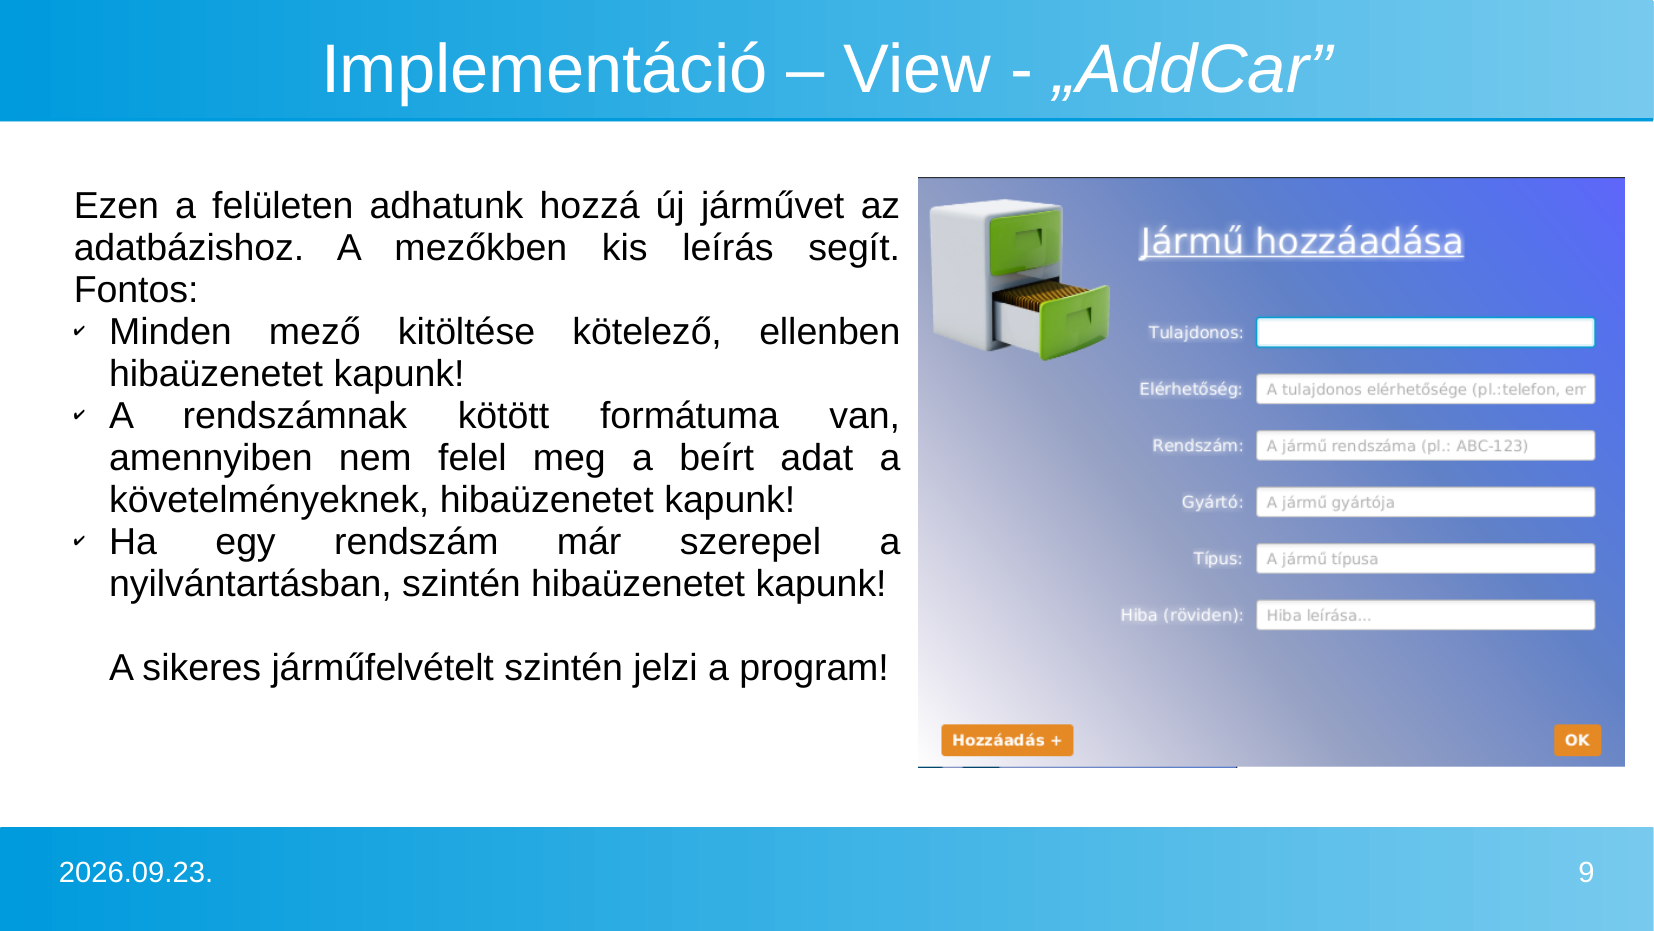

# Implementáció – View - „AddCar”
Ezen a felületen adhatunk hozzá új járművet az adatbázishoz. A mezőkben kis leírás segít. Fontos:
Minden mező kitöltése kötelező, ellenben hibaüzenetet kapunk!
A rendszámnak kötött formátuma van, amennyiben nem felel meg a beírt adat a követelményeknek, hibaüzenetet kapunk!
Ha egy rendszám már szerepel a nyilvántartásban, szintén hibaüzenetet kapunk!
A sikeres járműfelvételt szintén jelzi a program!
9